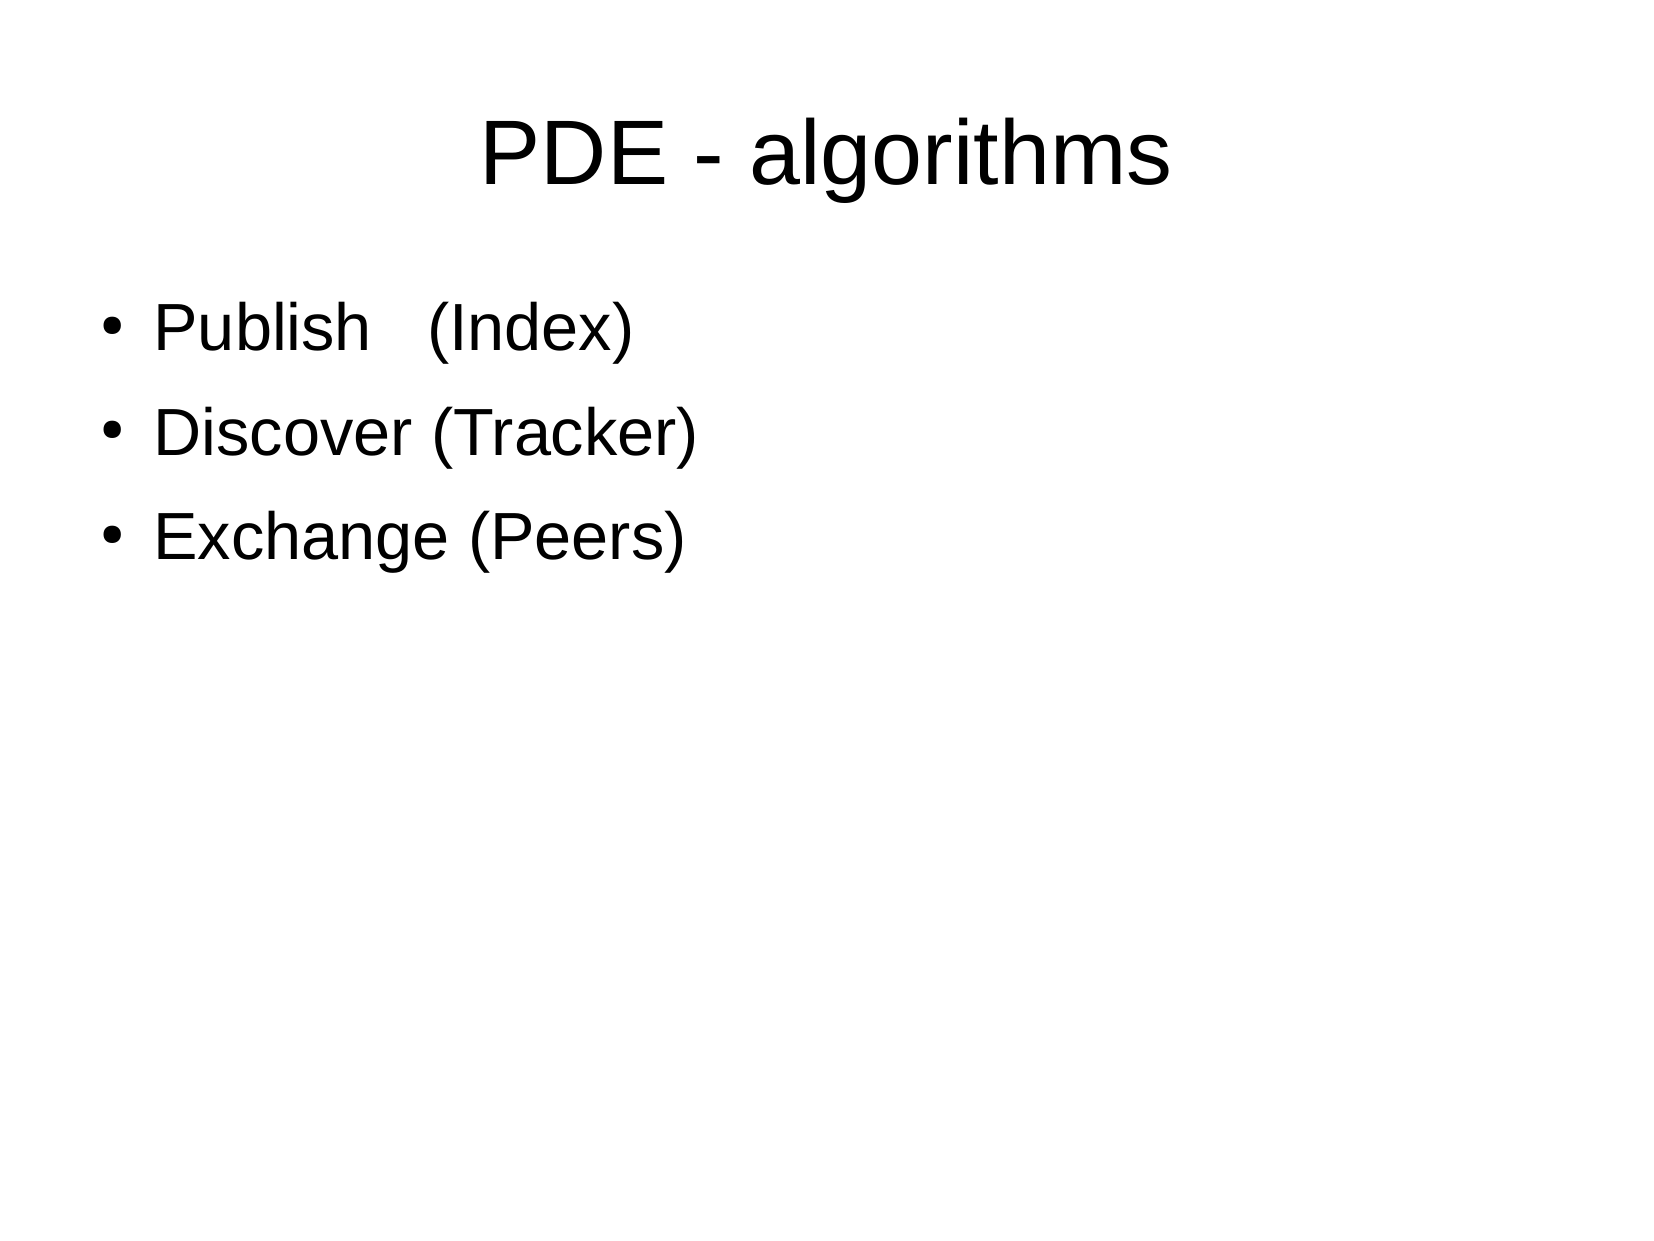

# PDE - algorithms
Publish (Index)
Discover (Tracker)
Exchange (Peers)